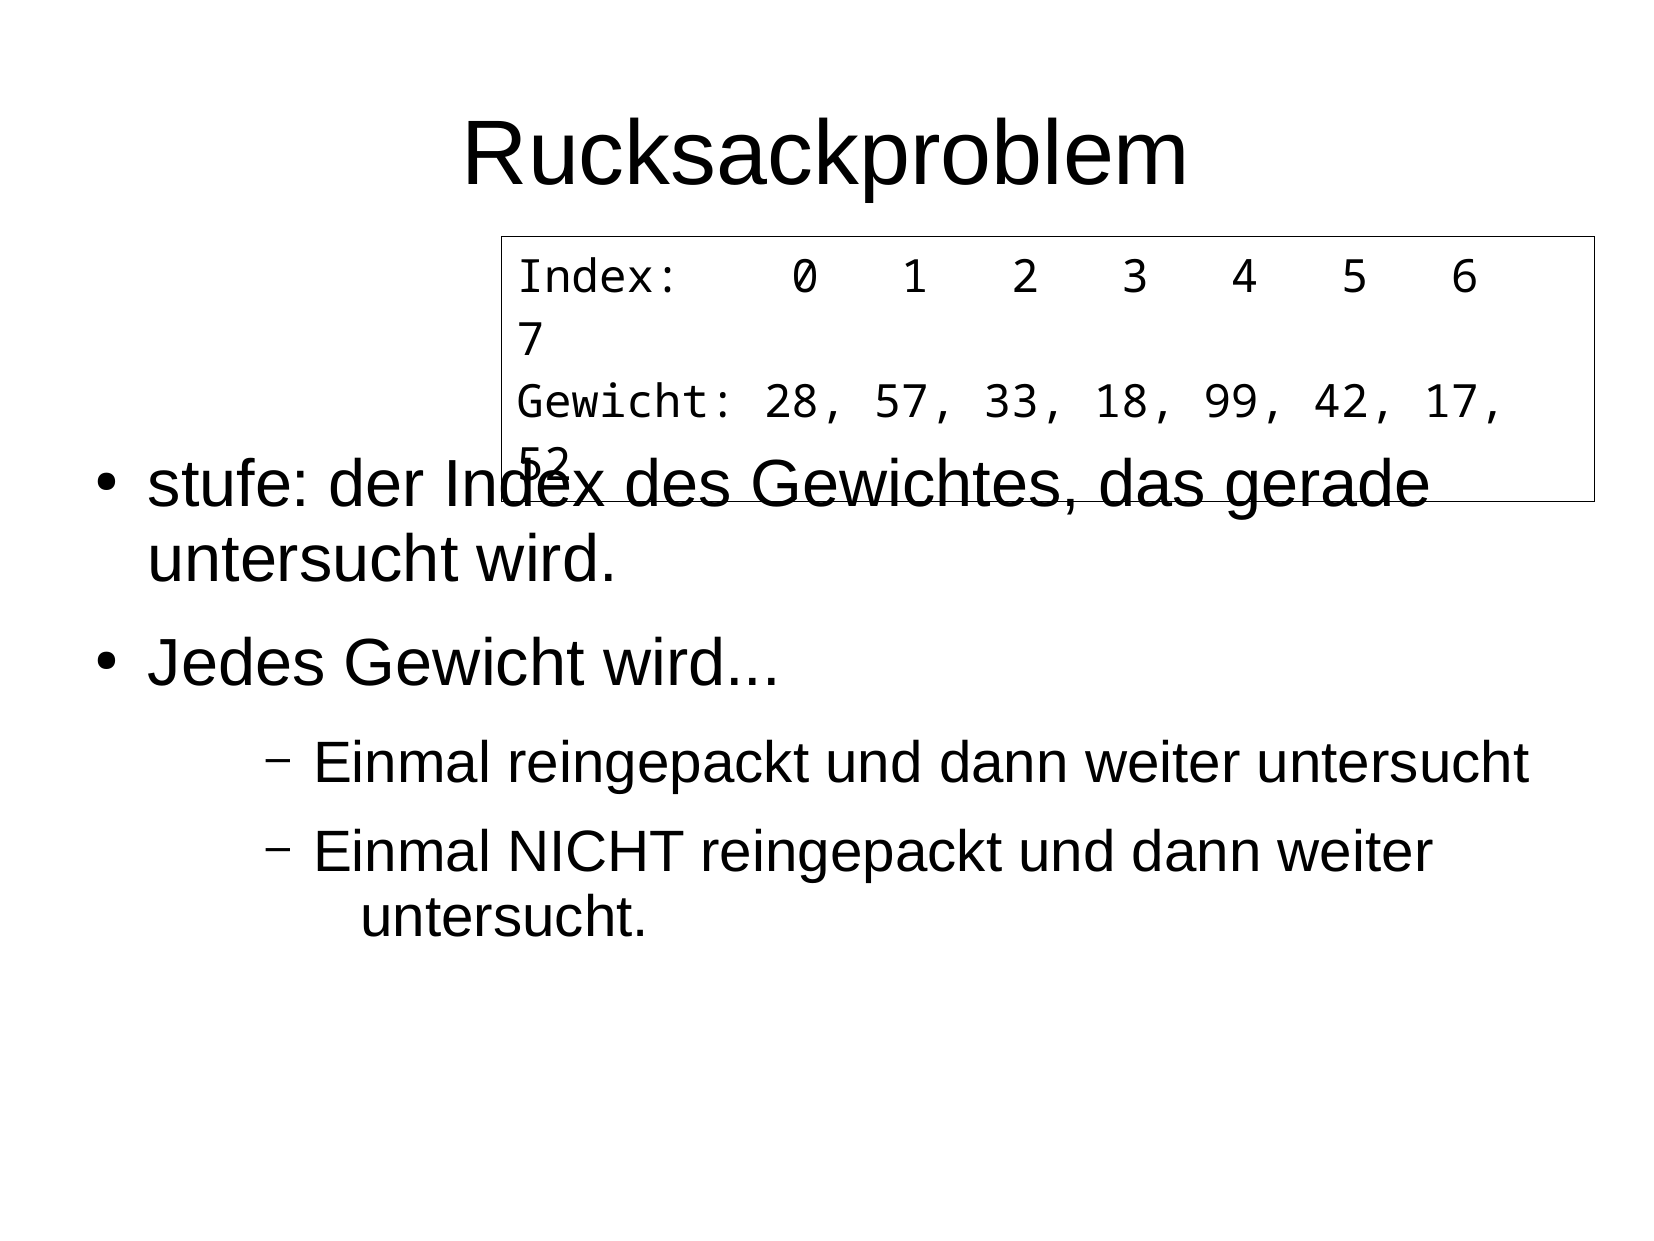

# Rucksackproblem
Index: 0 1 2 3 4 5 6 7
Gewicht: 28, 57, 33, 18, 99, 42, 17, 52
stufe: der Index des Gewichtes, das gerade untersucht wird.
Jedes Gewicht wird...
Einmal reingepackt und dann weiter untersucht
Einmal NICHT reingepackt und dann weiter untersucht.